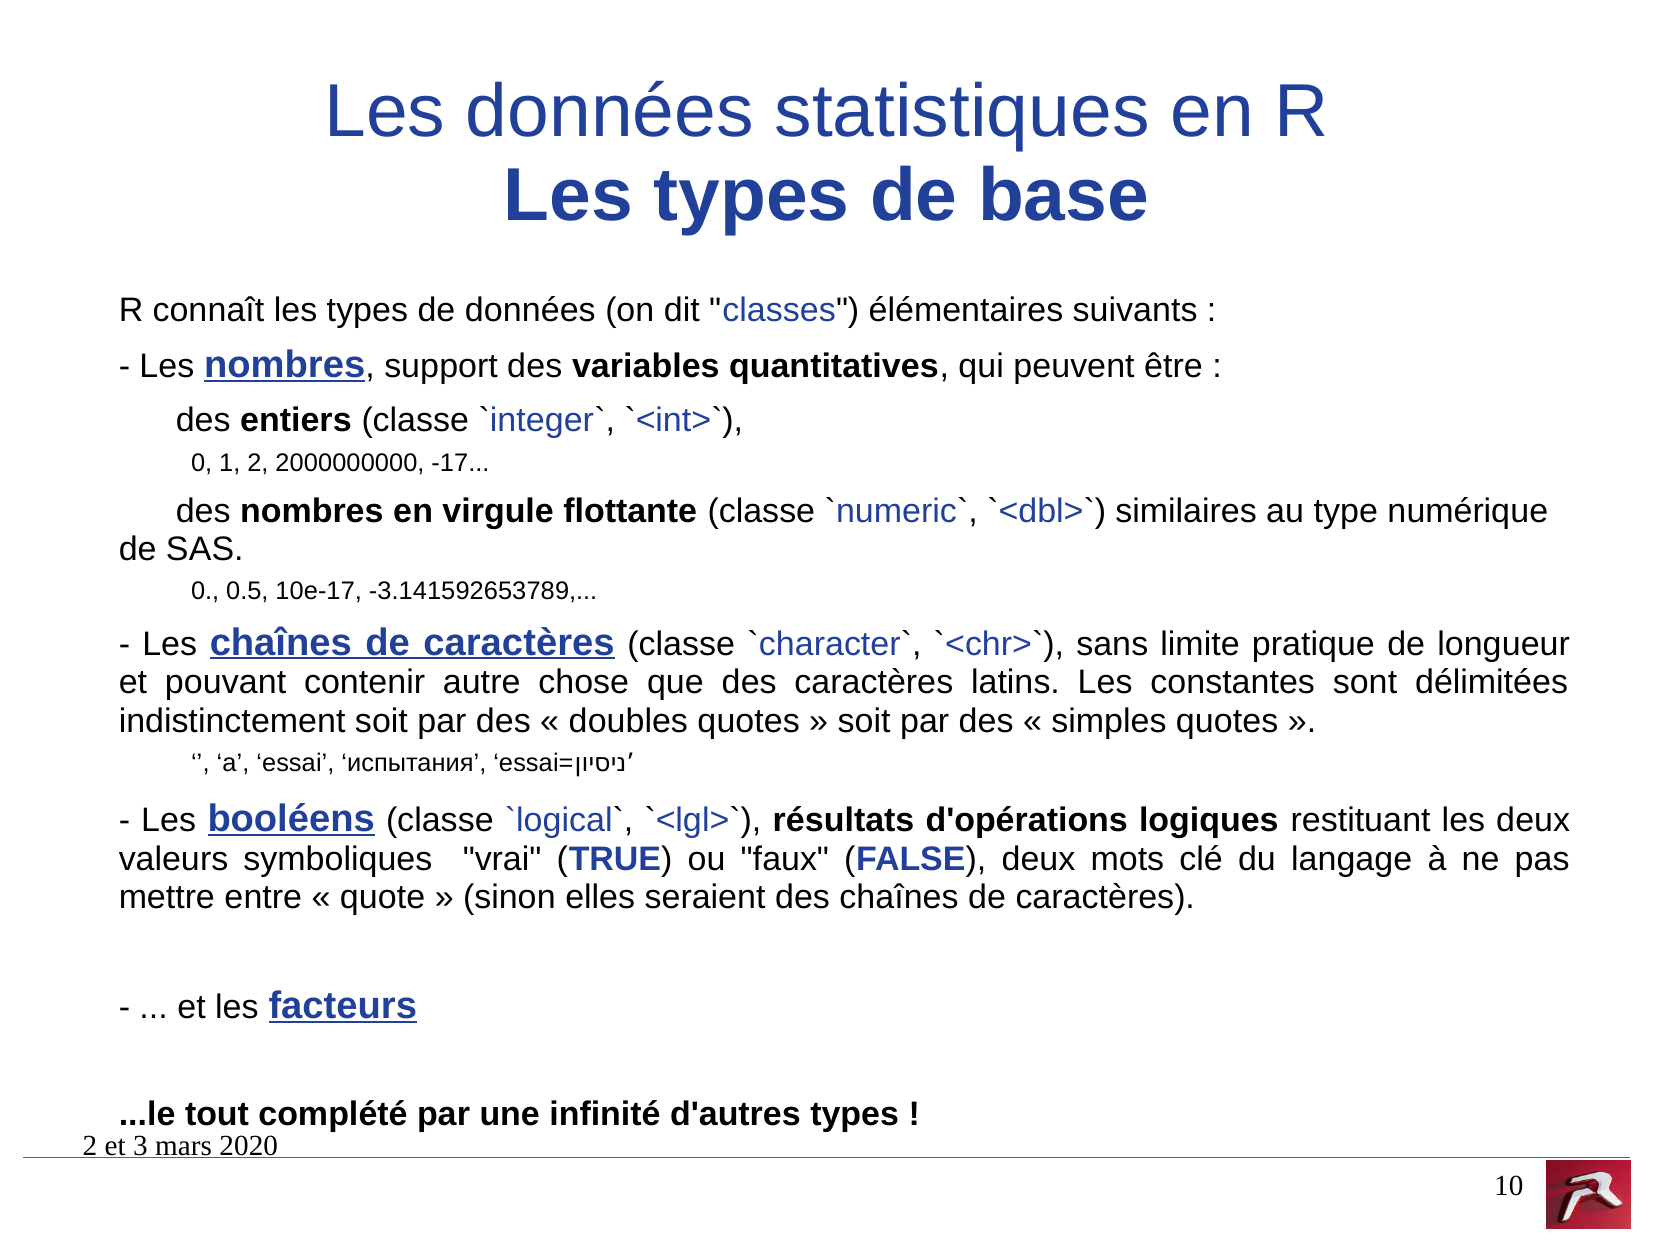

# Les données statistiques en R Les types de base
R connaît les types de données (on dit "classes") élémentaires suivants :
- Les nombres, support des variables quantitatives, qui peuvent être :
 des entiers (classe `integer`, `<int>`),
0, 1, 2, 2000000000, -17...
 des nombres en virgule flottante (classe `numeric`, `<dbl>`) similaires au type numérique de SAS.
0., 0.5, 10e-17, -3.141592653789,...
- Les chaînes de caractères (classe `character`, `<chr>`), sans limite pratique de longueur et pouvant contenir autre chose que des caractères latins. Les constantes sont délimitées indistinctement soit par des « doubles quotes » soit par des « simples quotes ».
‘’, ‘a’, ‘essai’, ‘испытания’, ‘essai=ניסיון’
- Les booléens (classe `logical`, `<lgl>`), résultats d'opérations logiques restituant les deux valeurs symboliques "vrai" (TRUE) ou "faux" (FALSE), deux mots clé du langage à ne pas mettre entre « quote » (sinon elles seraient des chaînes de caractères).
- ... et les facteurs
...le tout complété par une infinité d'autres types !
2 et 3 mars 2020
10